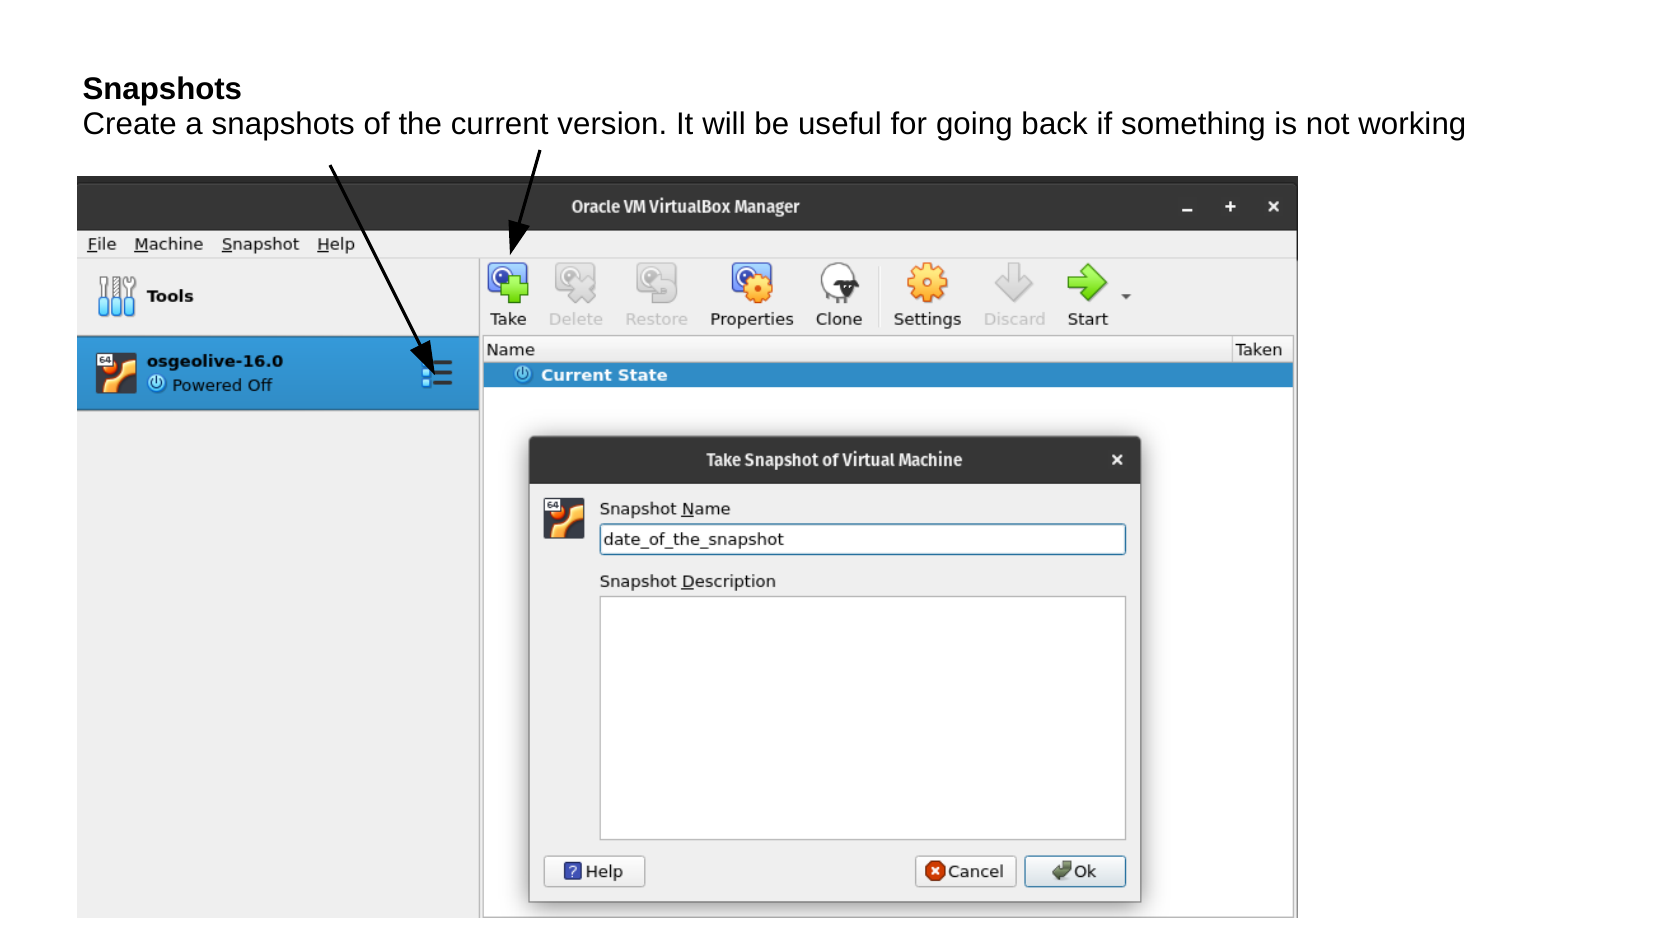

# Snapshots Create a snapshots of the current version. It will be useful for going back if something is not working